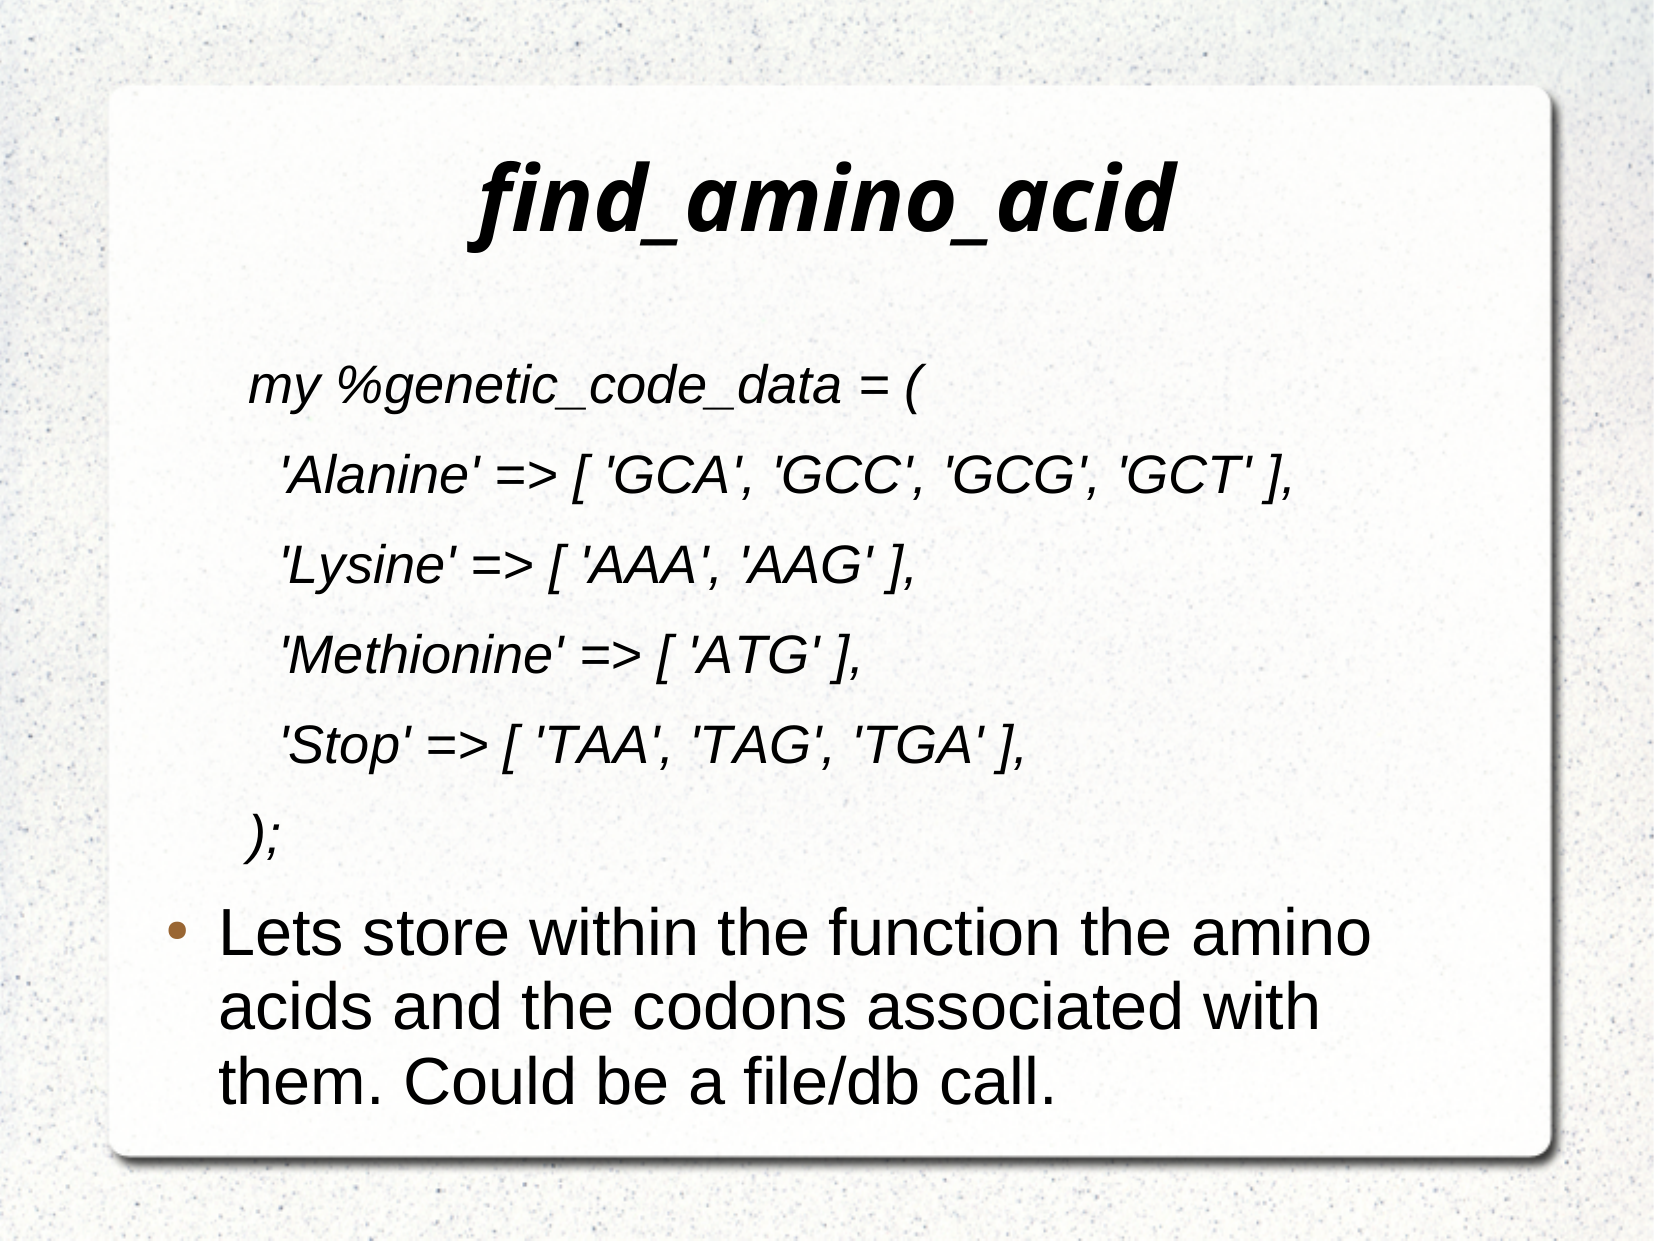

# find_amino_acid
 my %genetic_code_data = (
 'Alanine' => [ 'GCA', 'GCC', 'GCG', 'GCT' ],
 'Lysine' => [ 'AAA', 'AAG' ],
 'Methionine' => [ 'ATG' ],
 'Stop' => [ 'TAA', 'TAG', 'TGA' ],
 );
Lets store within the function the amino acids and the codons associated with them. Could be a file/db call.